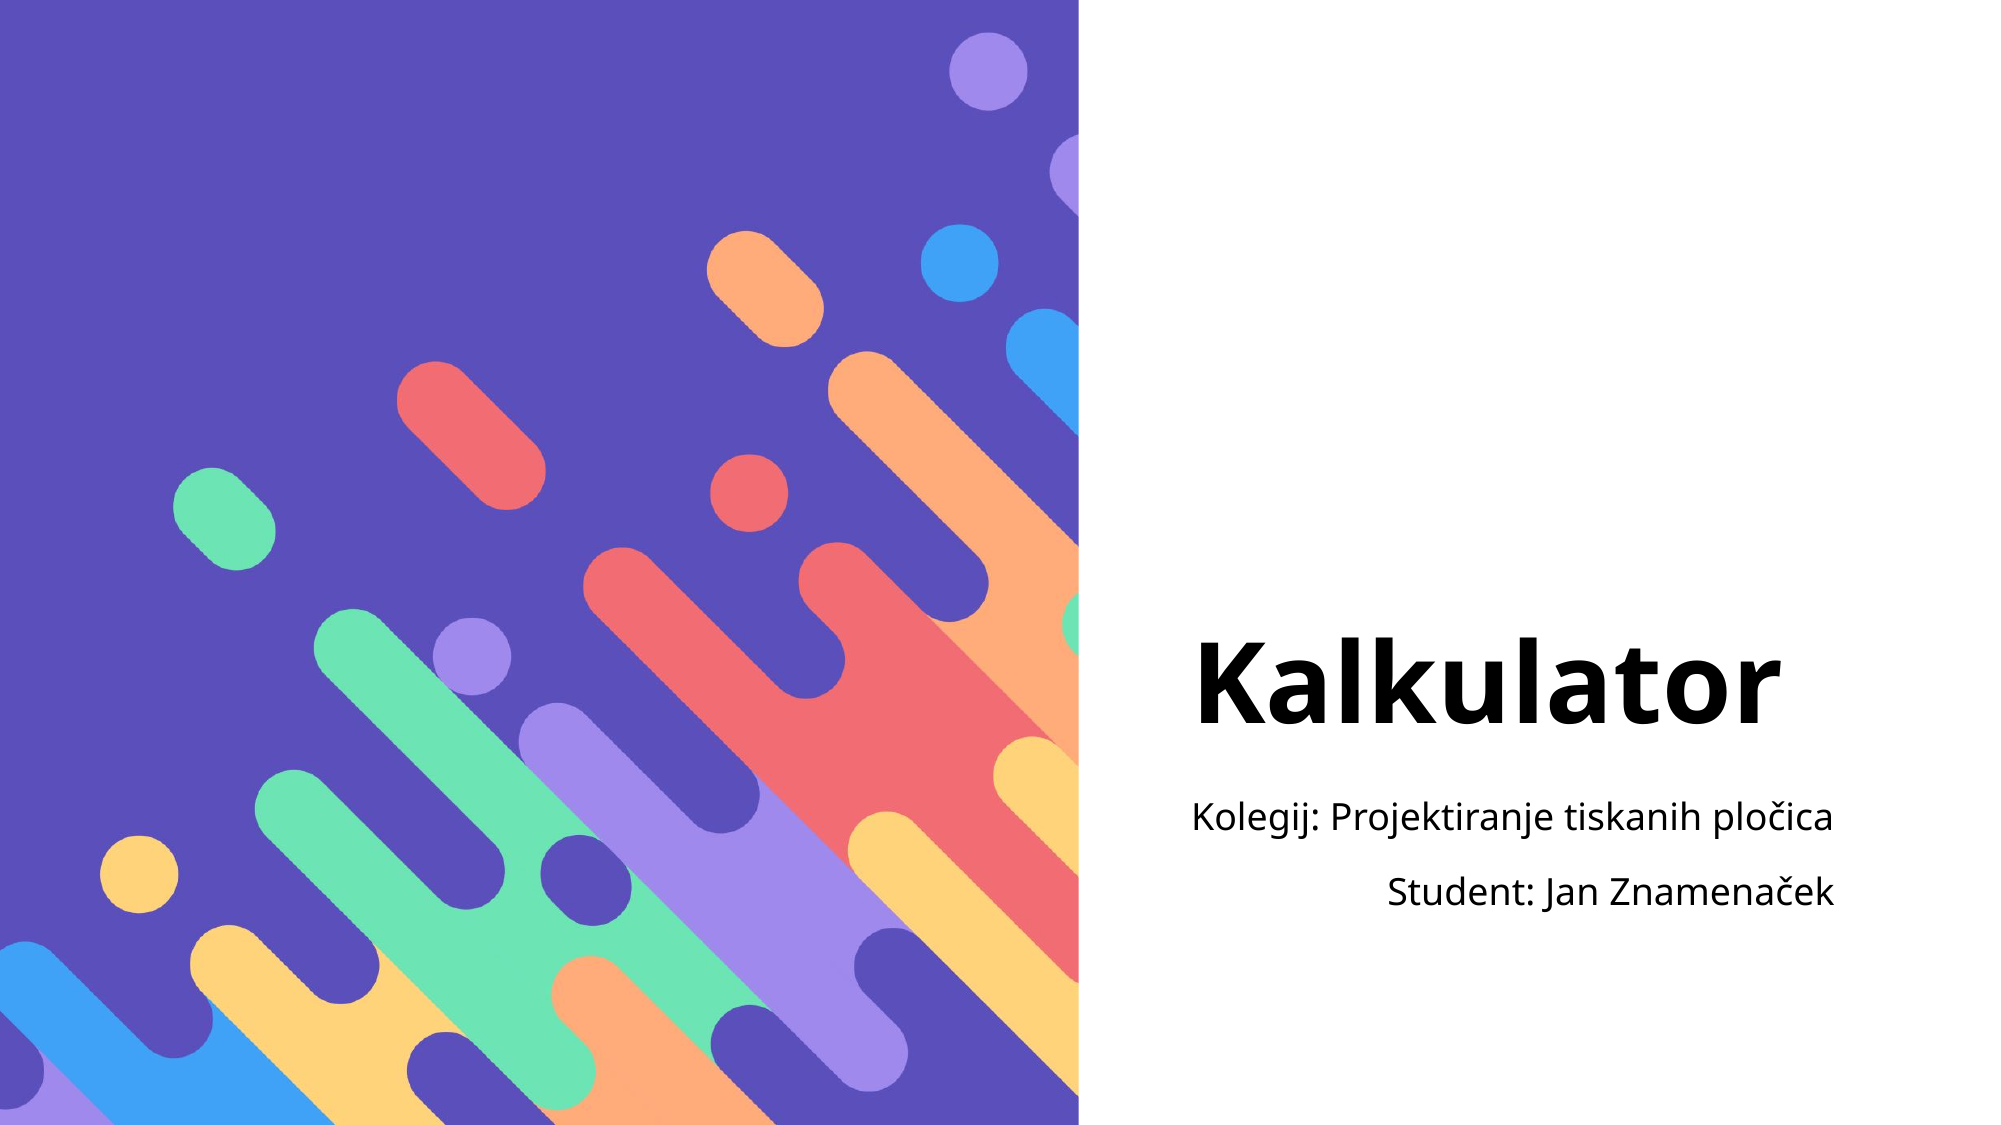

# Kalkulator
Kolegij: Projektiranje tiskanih pločica
Student: Jan Znamenaček